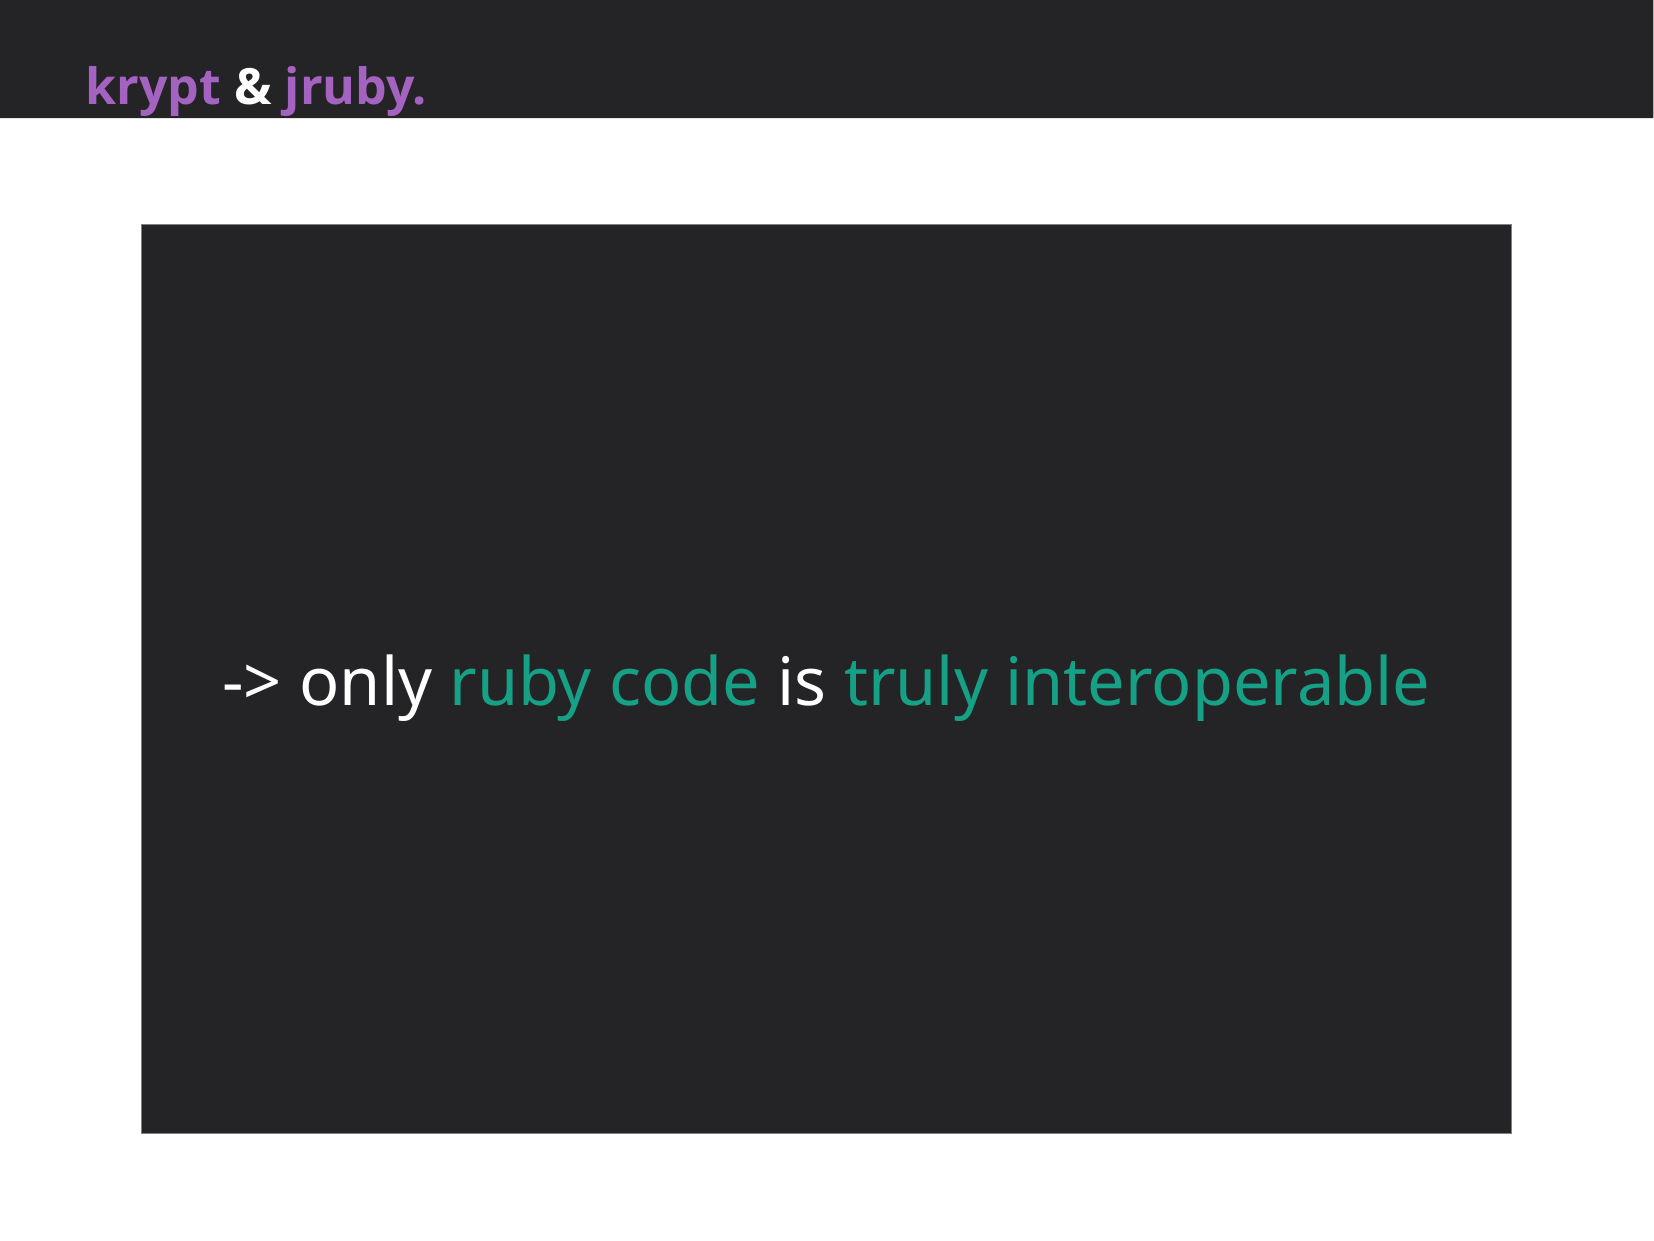

krypt & jruby.
-> only ruby code is truly interoperable